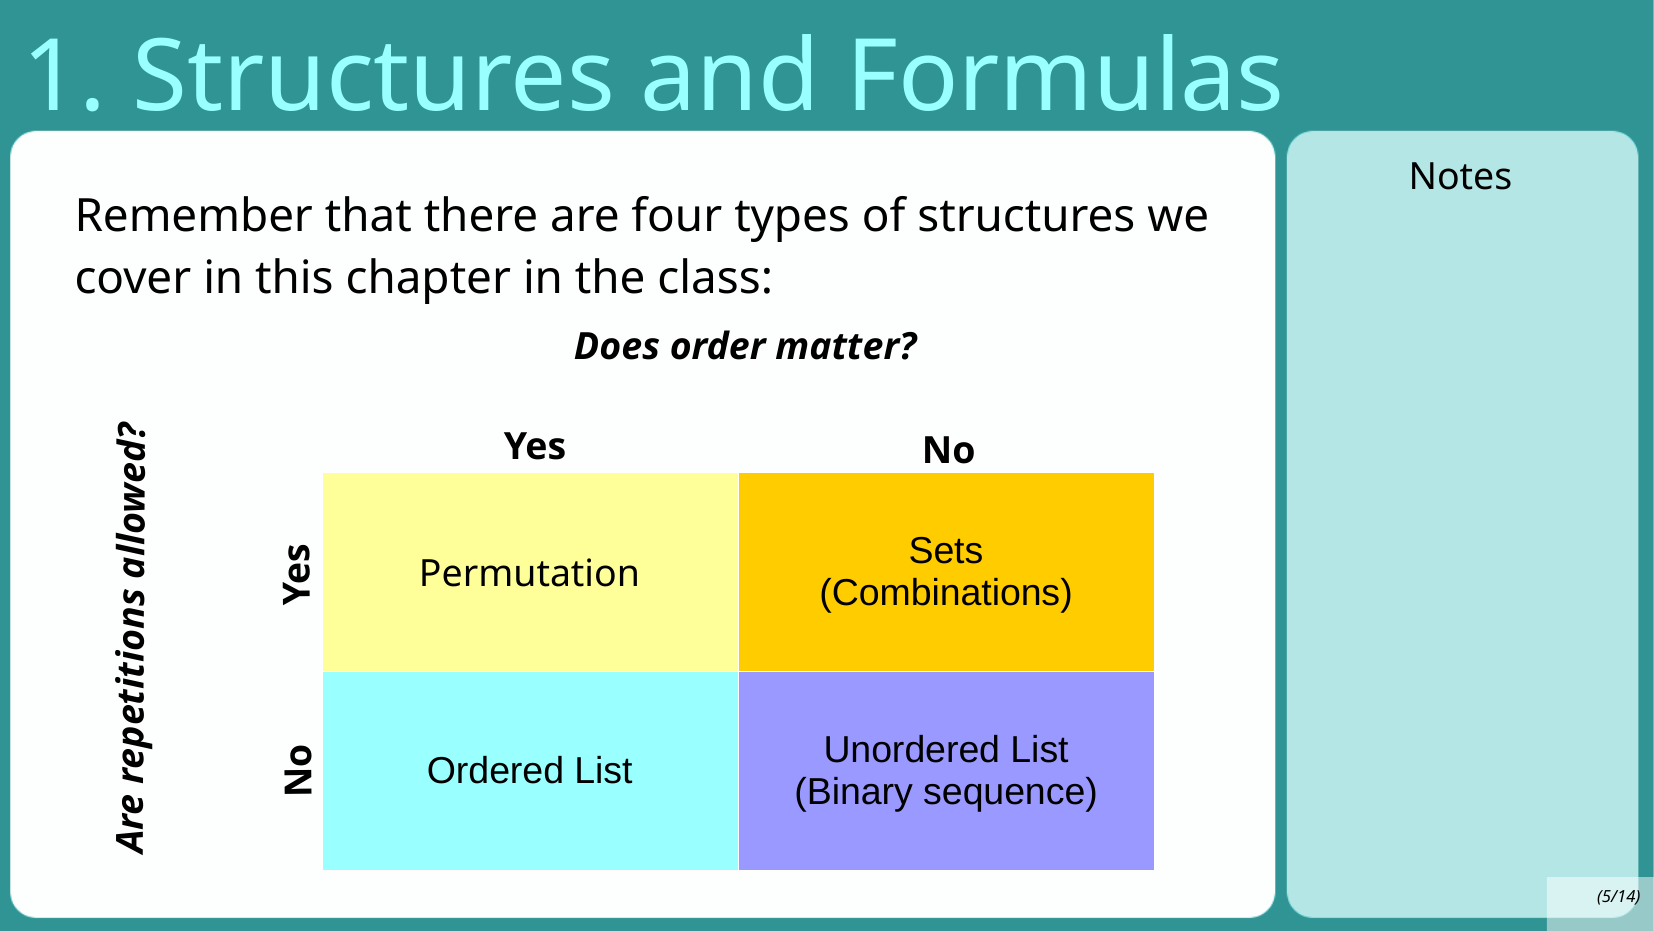

# 1. Structures and Formulas
Notes
Remember that there are four types of structures we cover in this chapter in the class:
Does order matter?
Yes
No
| Permutation | Sets (Combinations) |
| --- | --- |
| Ordered List | Unordered List (Binary sequence) |
Yes
Are repetitions allowed?
No